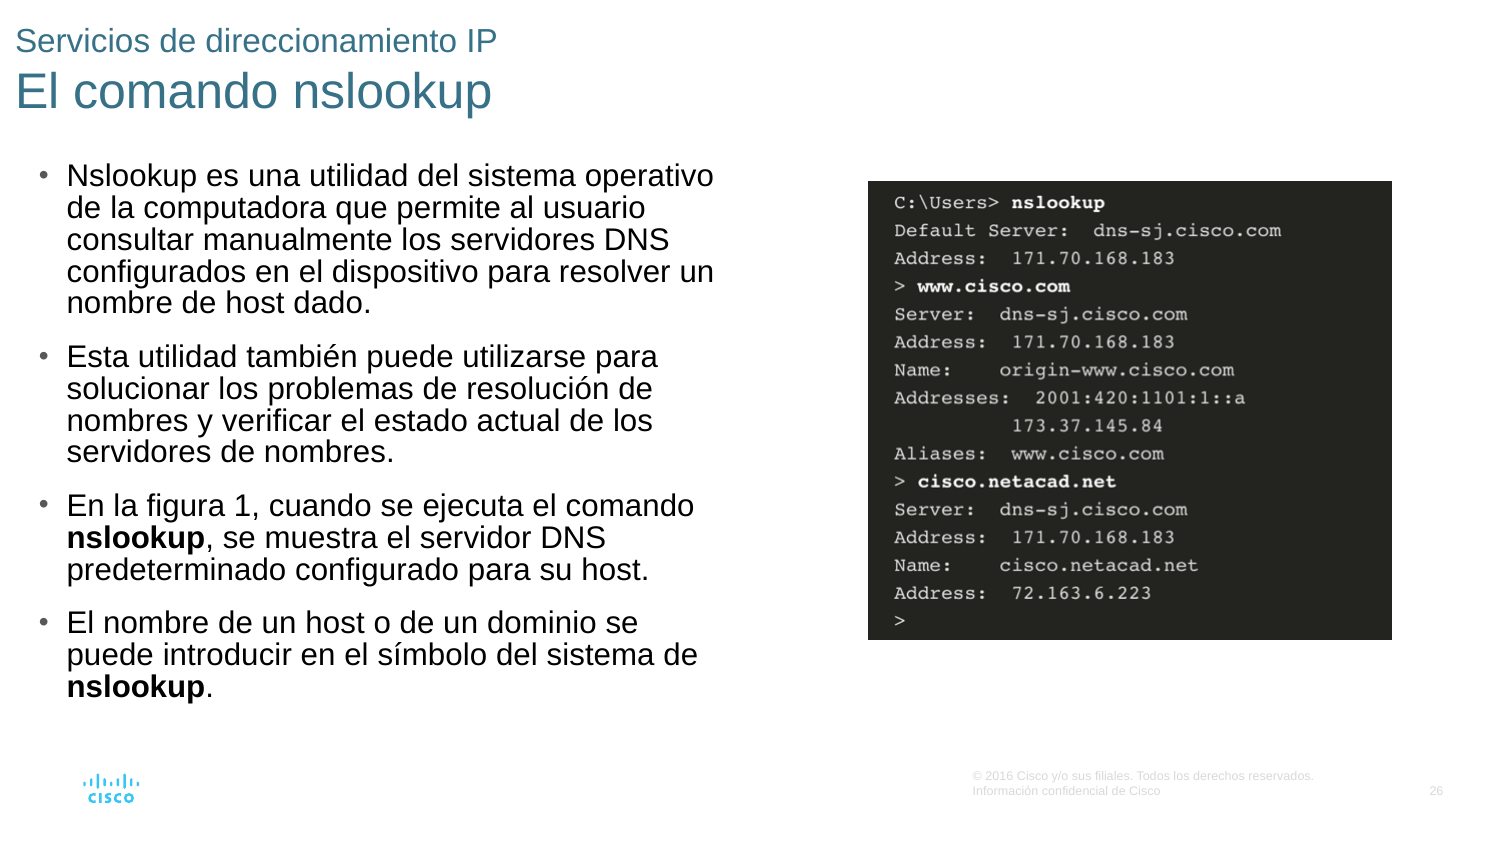

# Servicios de direccionamiento IP El comando nslookup
Nslookup es una utilidad del sistema operativo de la computadora que permite al usuario consultar manualmente los servidores DNS configurados en el dispositivo para resolver un nombre de host dado.
Esta utilidad también puede utilizarse para solucionar los problemas de resolución de nombres y verificar el estado actual de los servidores de nombres.
En la figura 1, cuando se ejecuta el comando nslookup, se muestra el servidor DNS predeterminado configurado para su host.
El nombre de un host o de un dominio se puede introducir en el símbolo del sistema de nslookup.